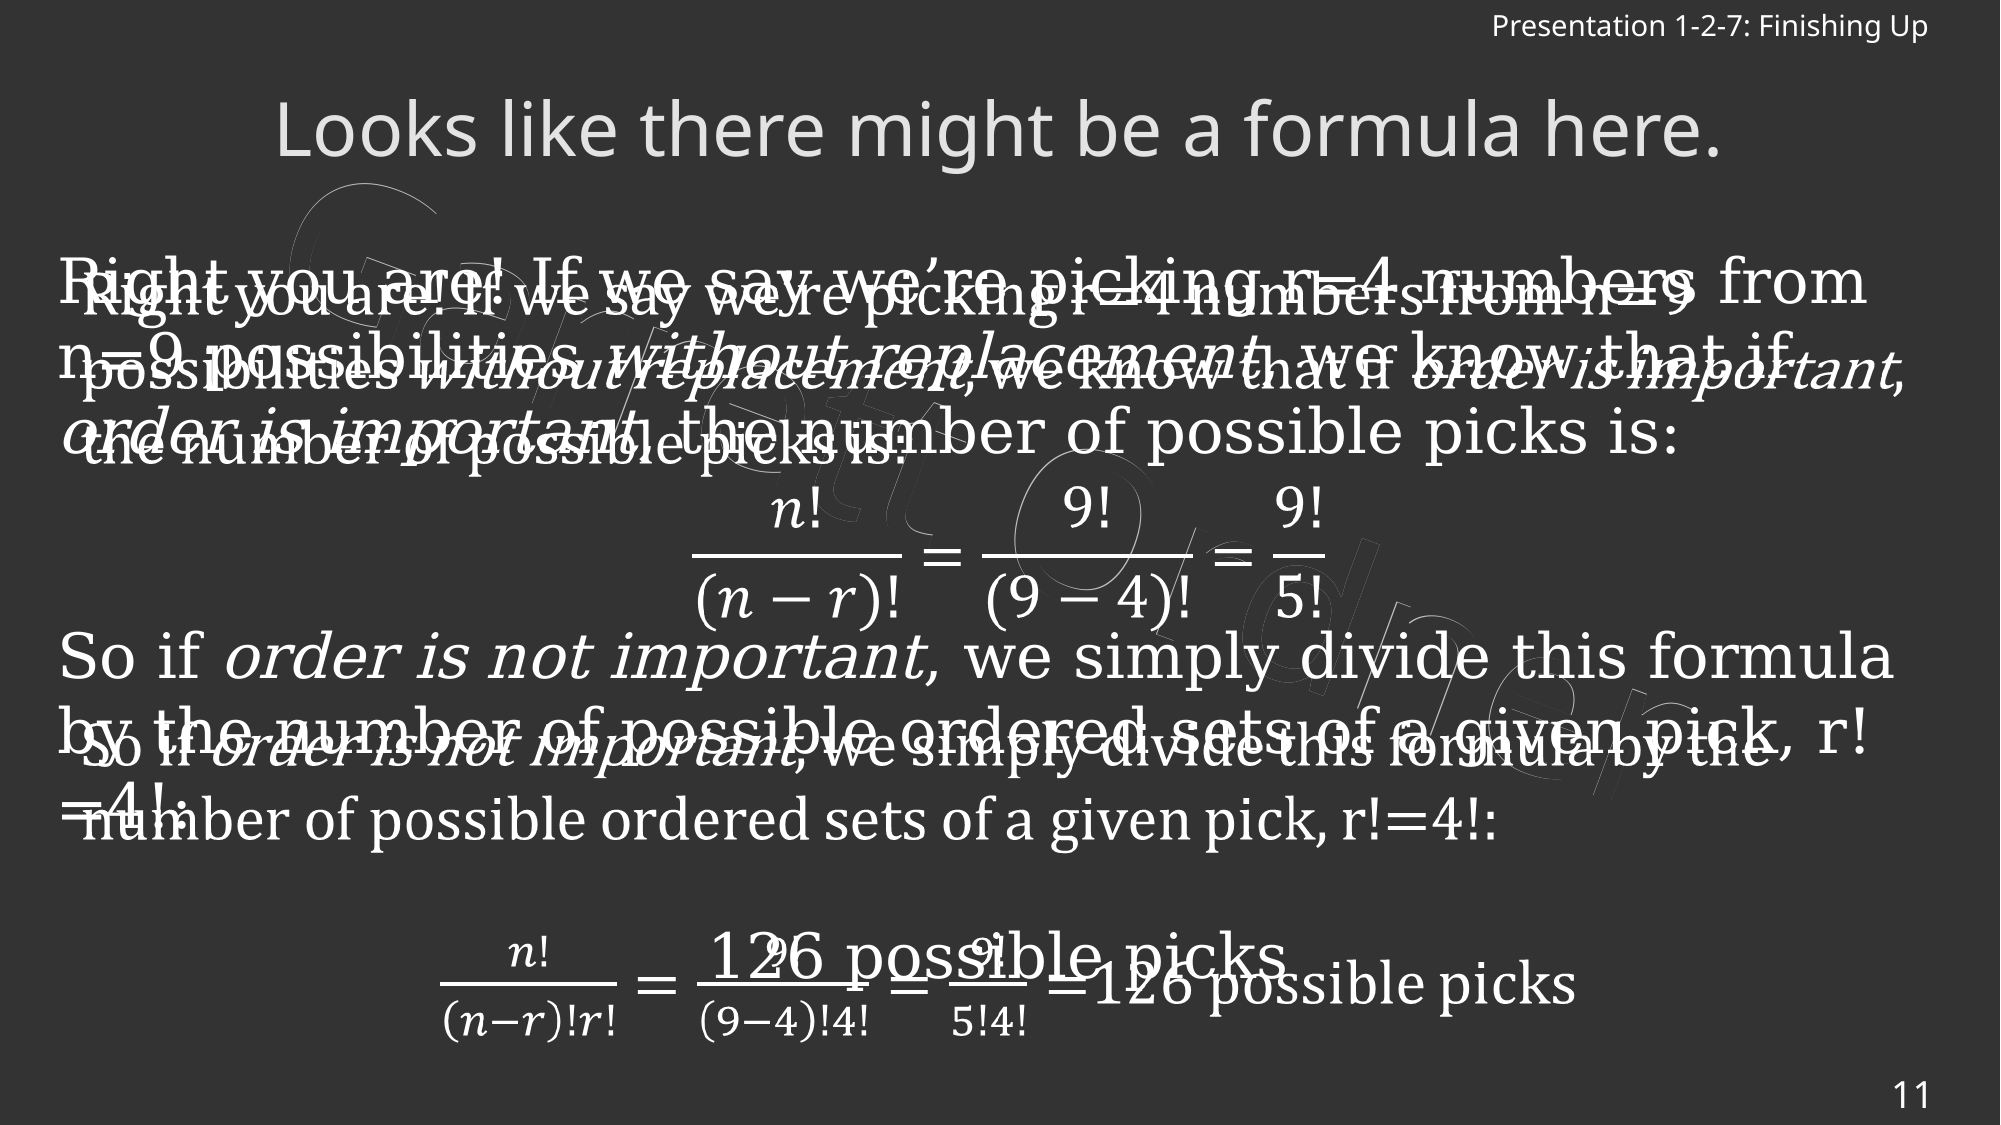

# Looks like there might be a formula here.
Right you are! If we say we’re picking r=4 numbers from n=9 possibilities without replacement, we know that if order is important, the number of possible picks is:
So if order is not important, we simply divide this formula by the number of possible ordered sets of a given pick, r!=4!:
126 possible picks